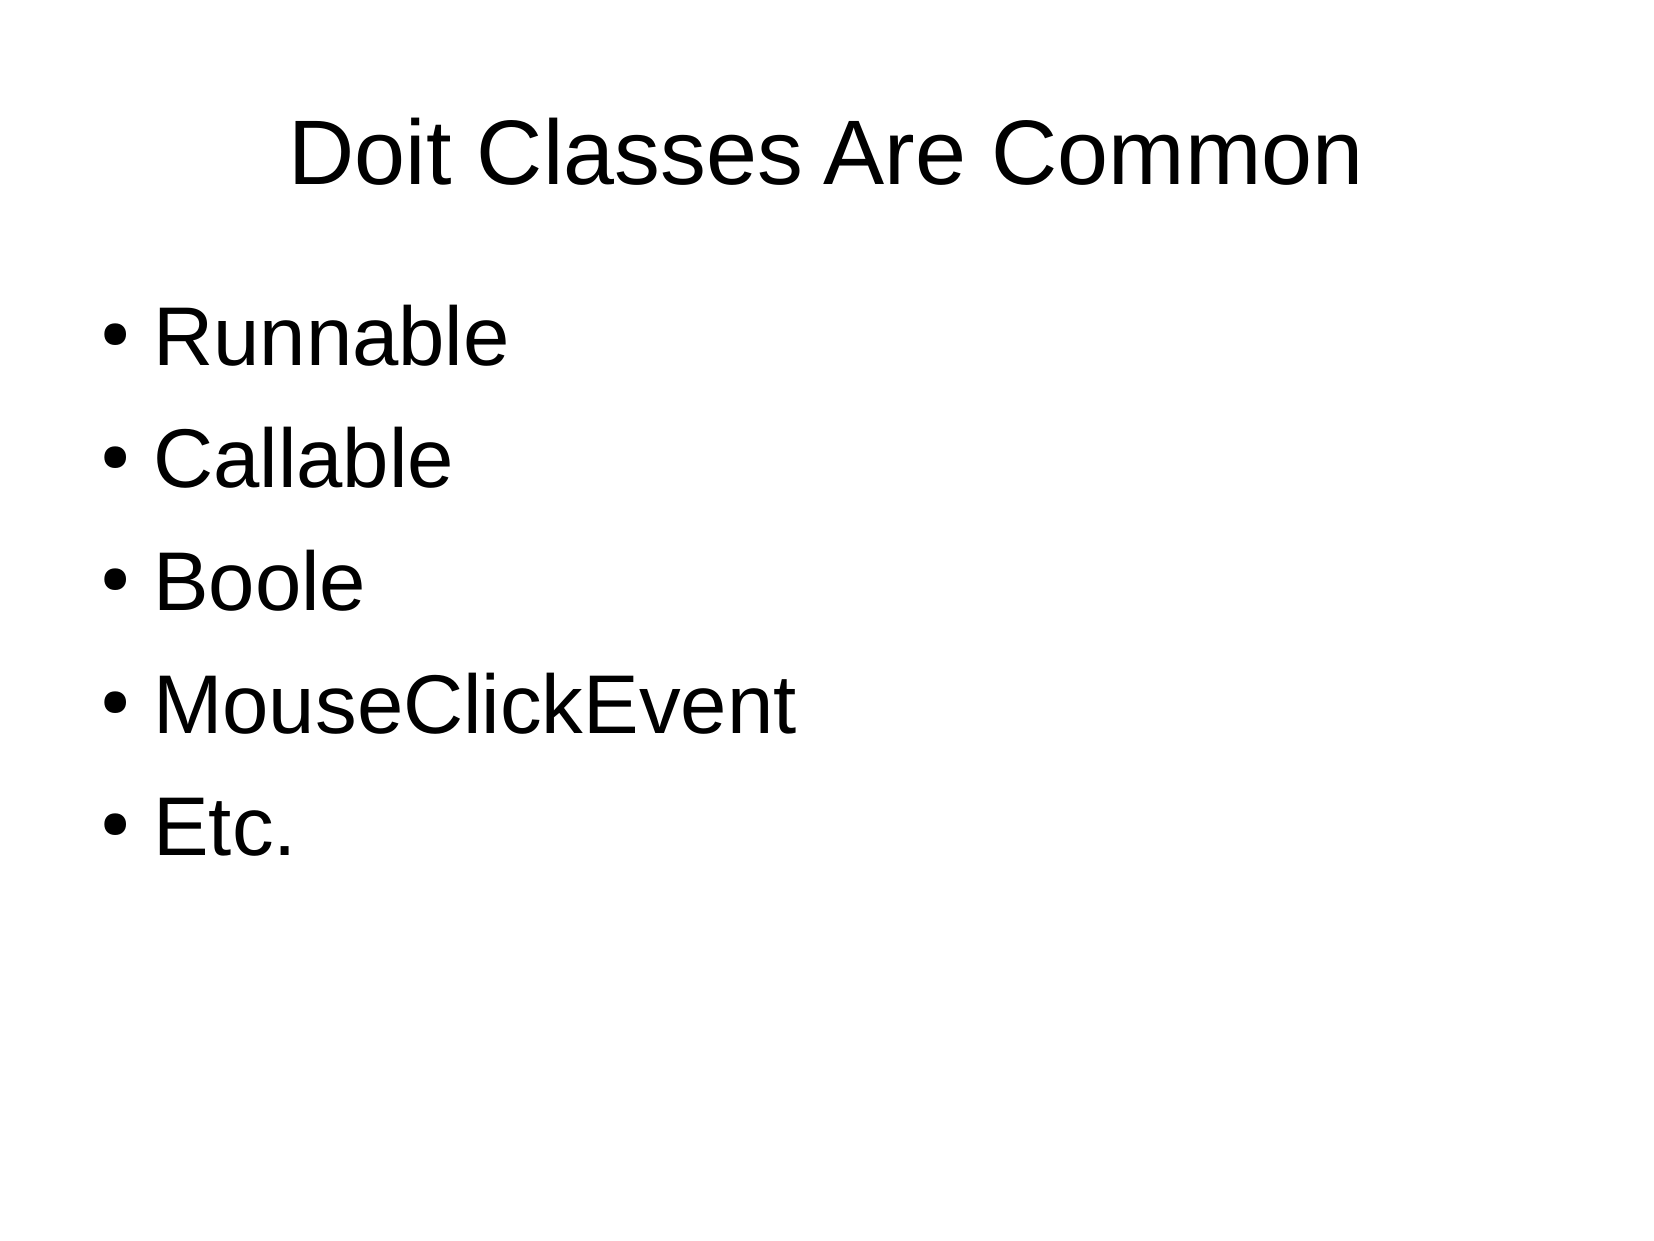

# Doit Classes Are Common
Runnable
Callable
Boole
MouseClickEvent
Etc.